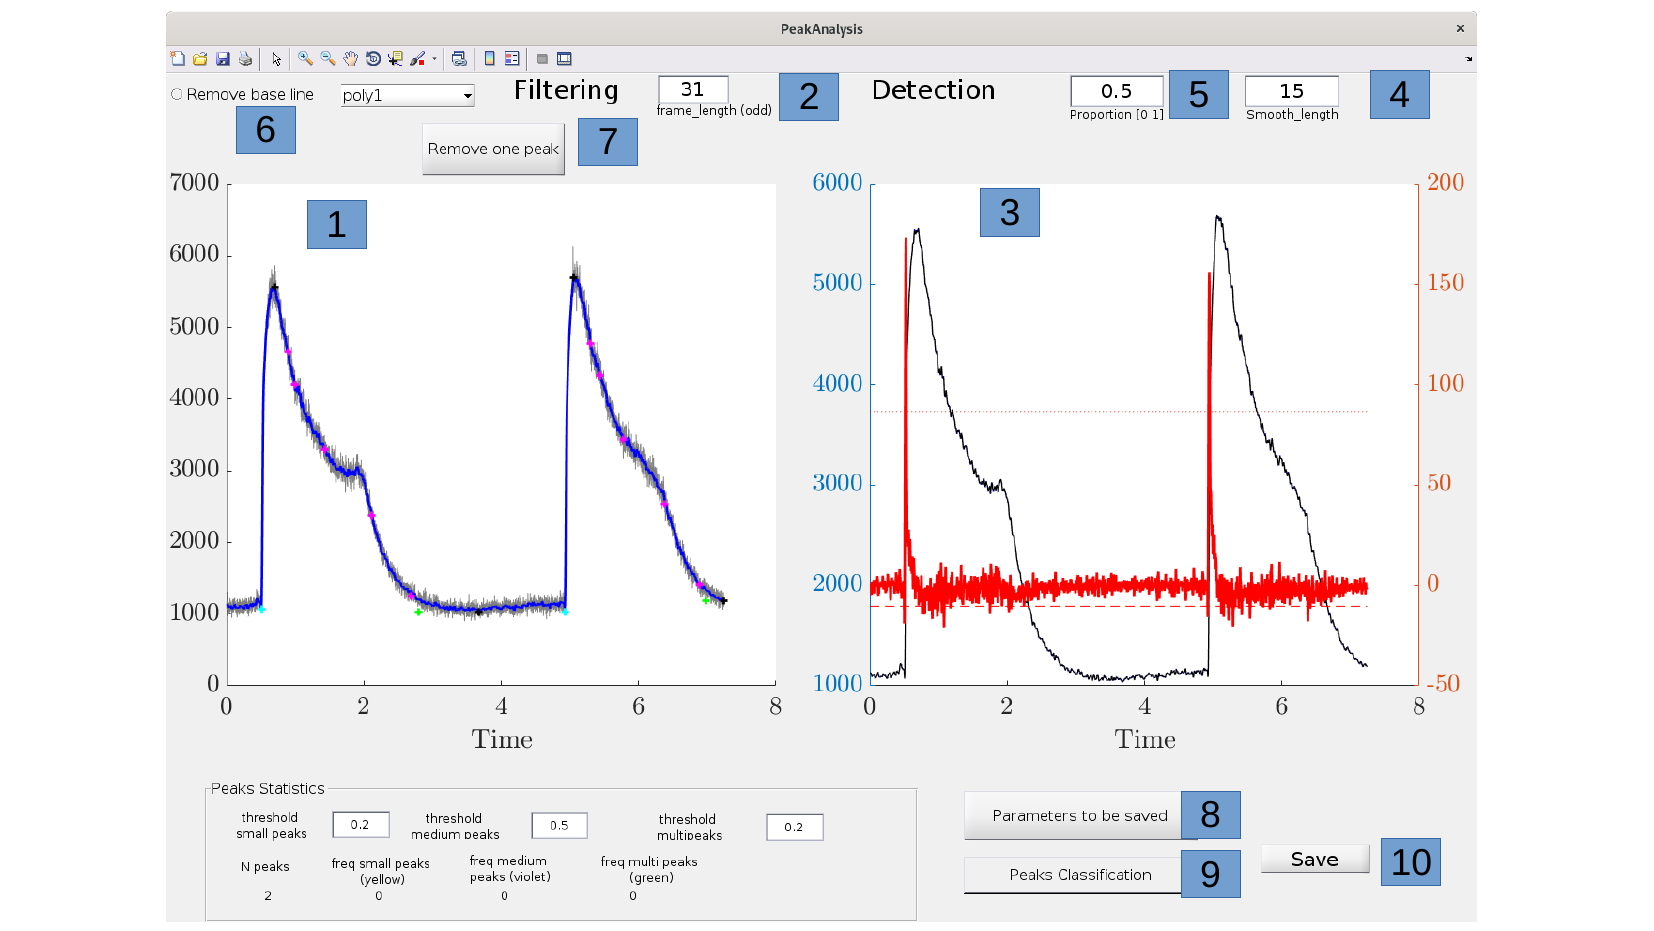

5
4
2
6
7
1
1
3
1
8
10
9